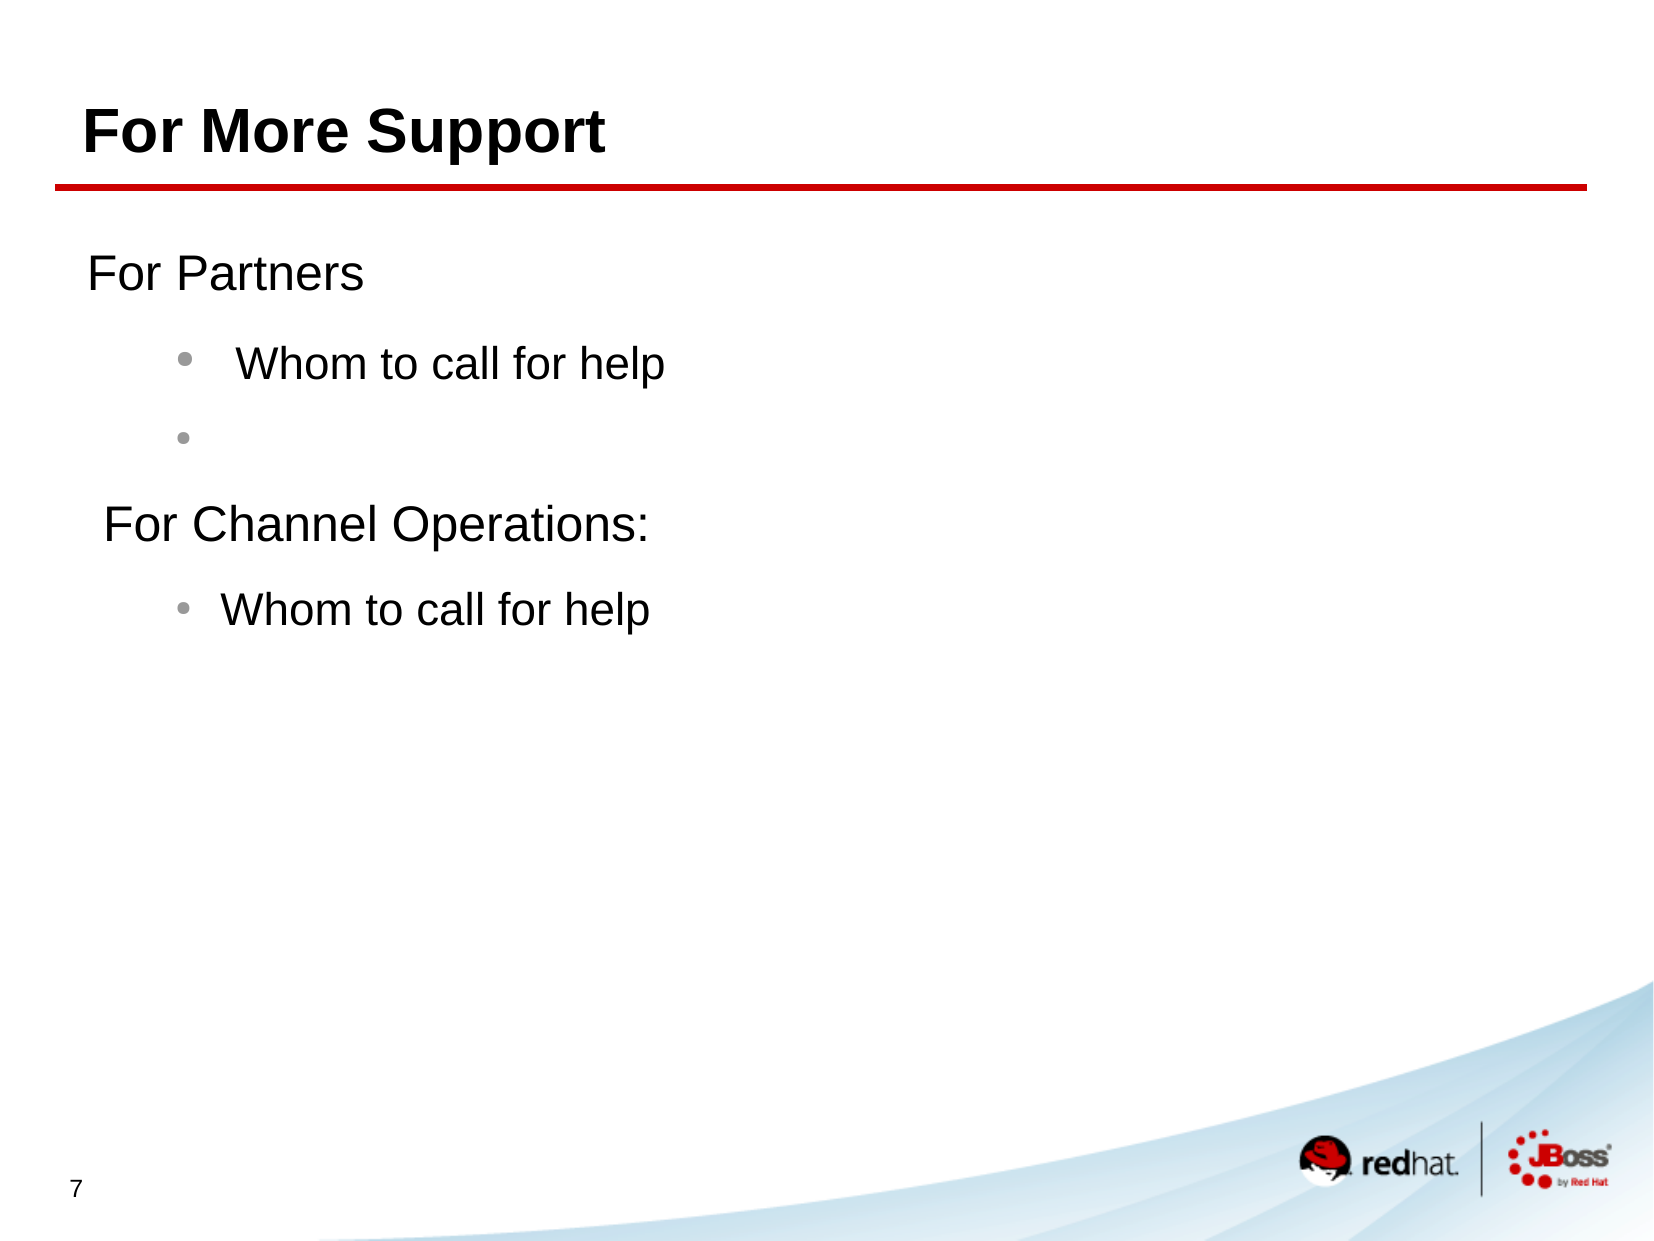

# For More Support
For Partners
 Whom to call for help
 For Channel Operations:
Whom to call for help